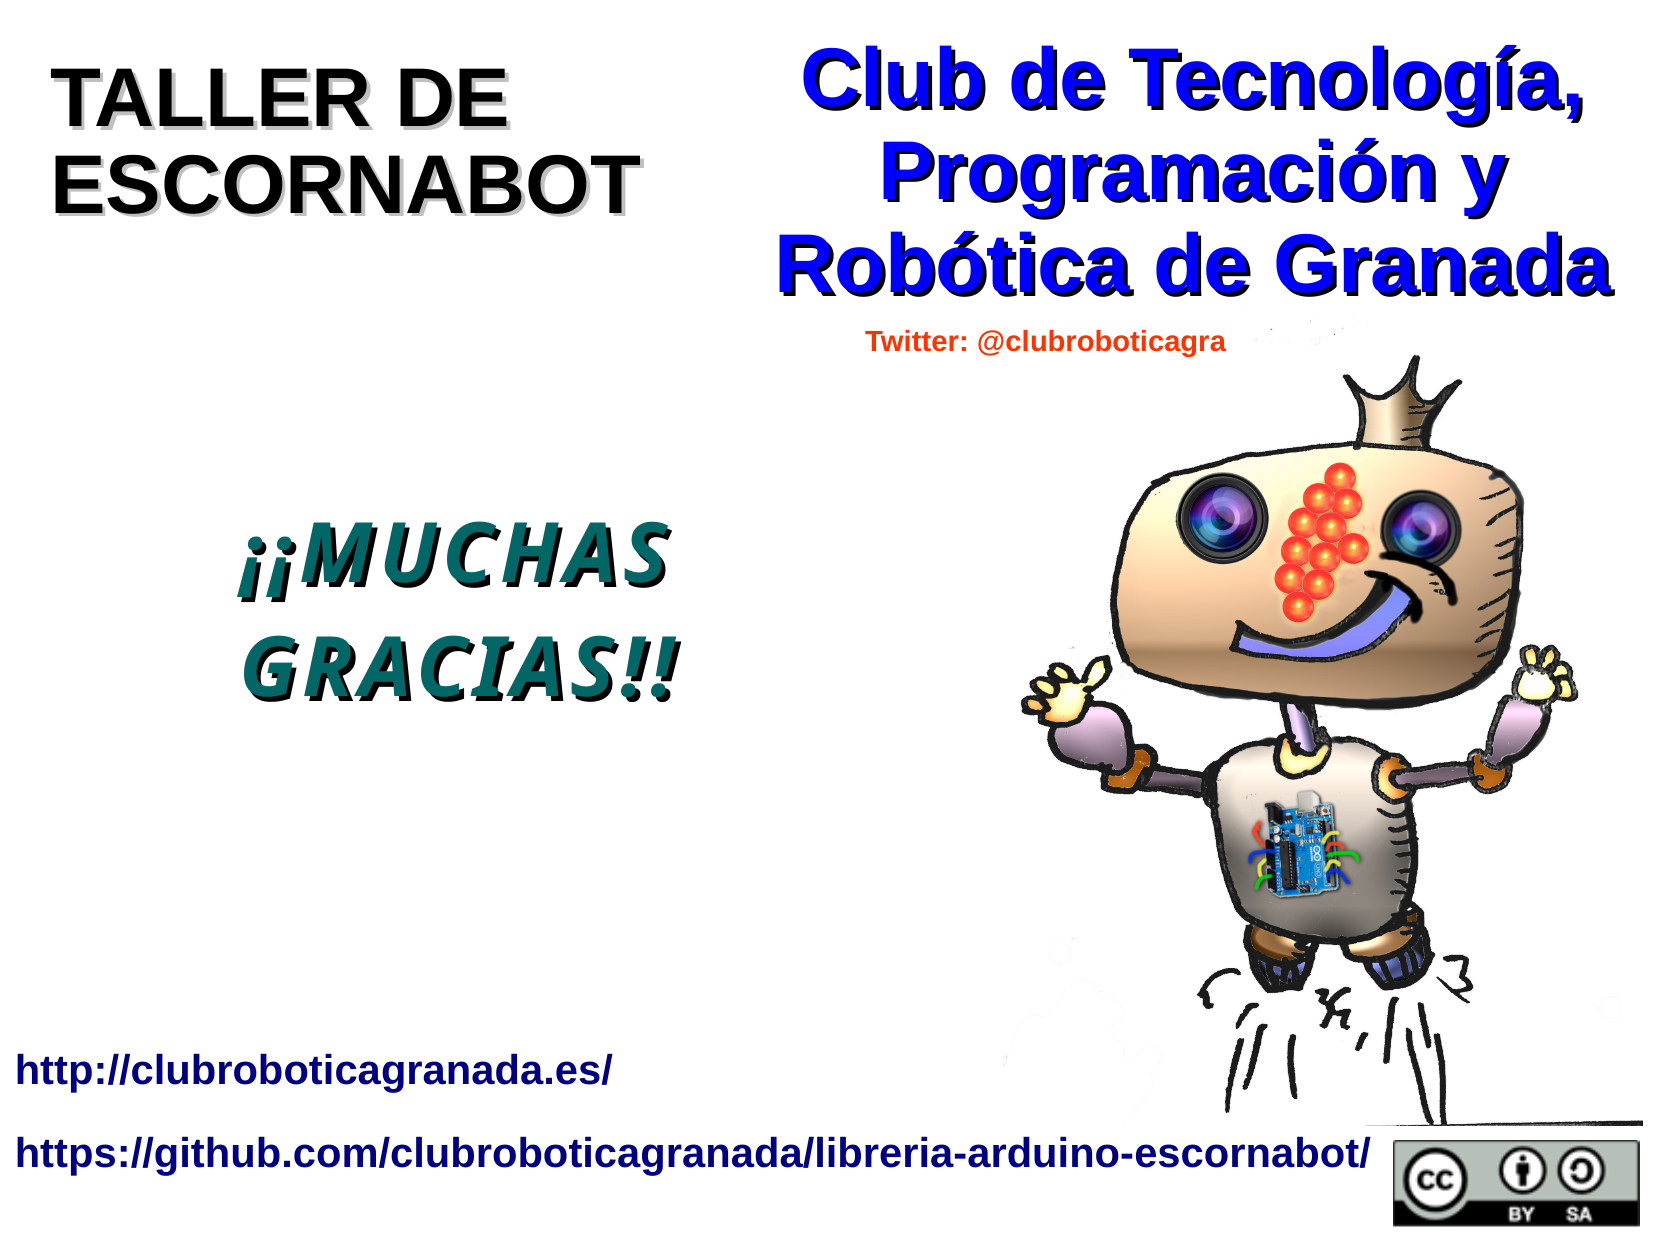

Club de Tecnología, Programación y Robótica de Granada
TALLER DE ESCORNABOT
Twitter: @clubroboticagra
¡¡MUCHAS GRACIAS!!
http://clubroboticagranada.es/
https://github.com/clubroboticagranada/libreria-arduino-escornabot/